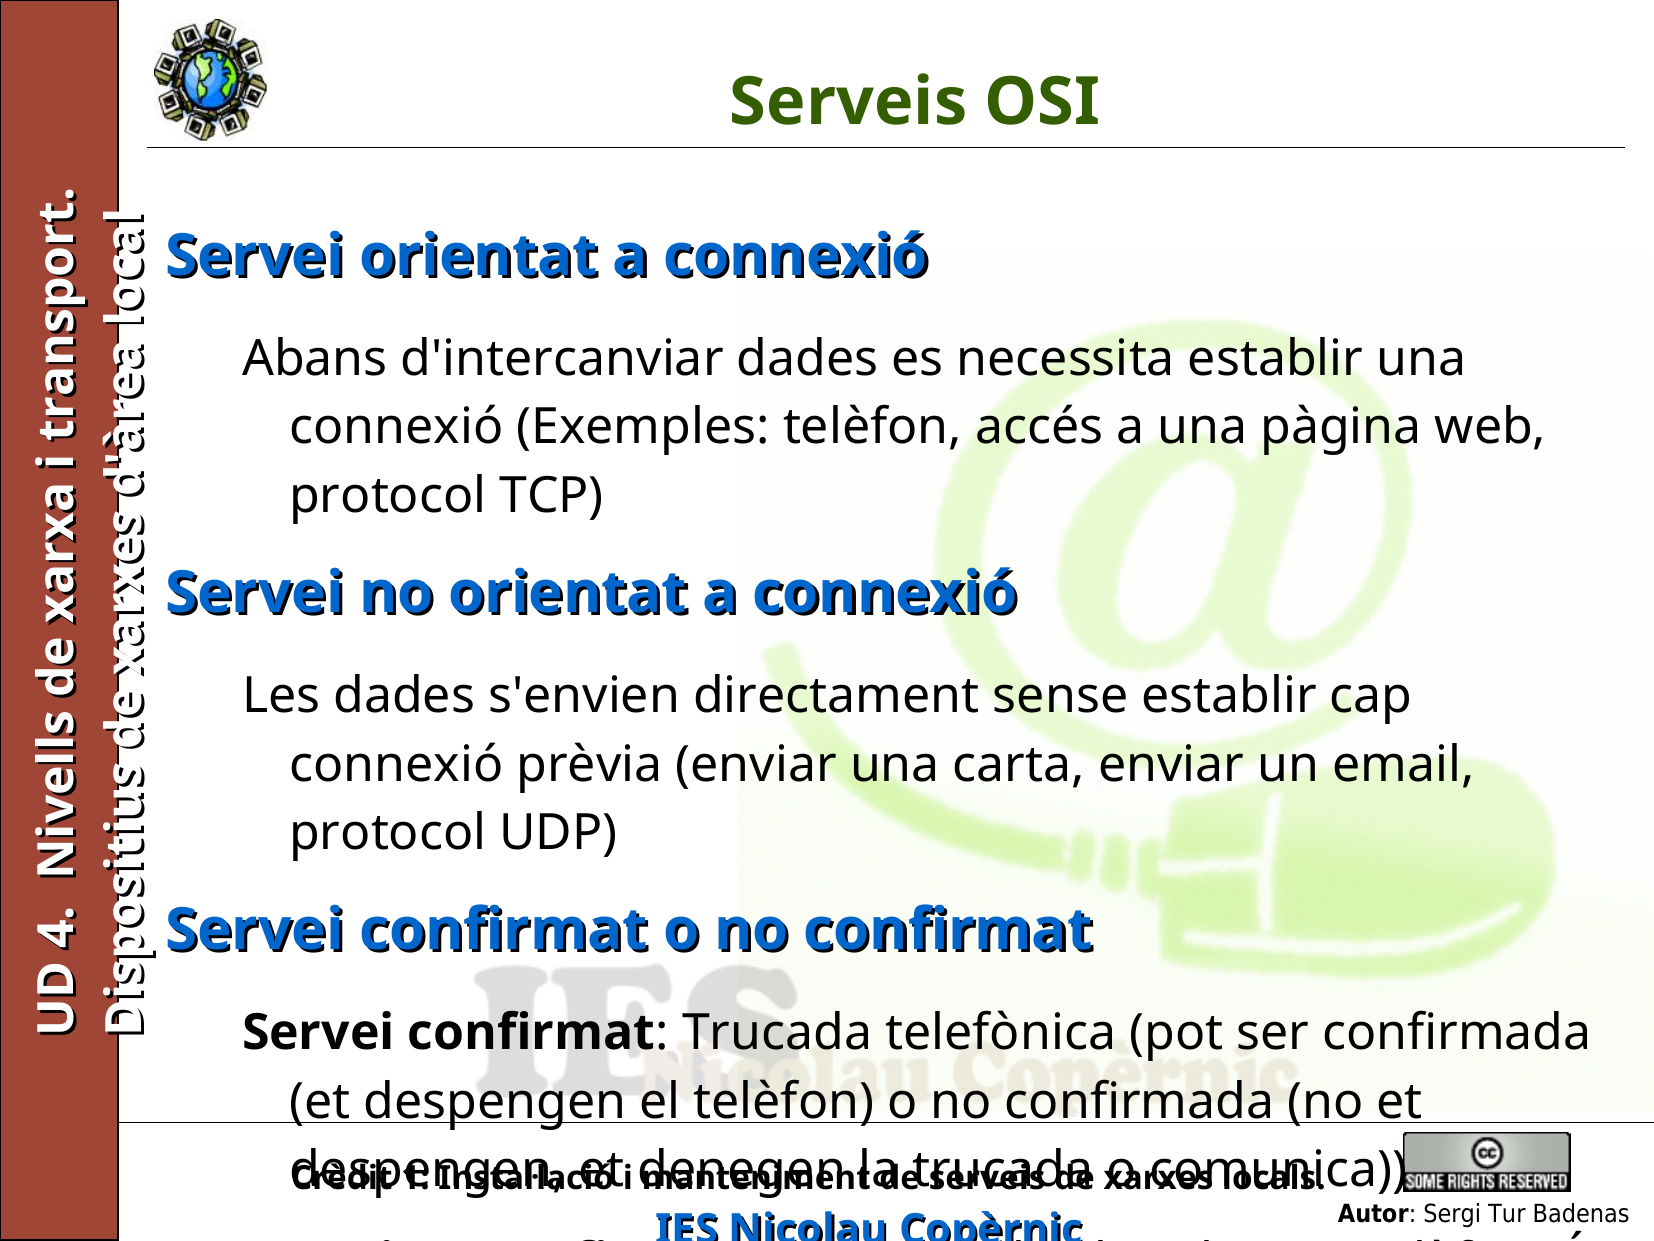

# Serveis OSI
Servei orientat a connexió
Abans d'intercanviar dades es necessita establir una connexió (Exemples: telèfon, accés a una pàgina web, protocol TCP)
Servei no orientat a connexió
Les dades s'envien directament sense establir cap connexió prèvia (enviar una carta, enviar un email, protocol UDP)
Servei confirmat o no confirmat
Servei confirmat: Trucada telefònica (pot ser confirmada (et despengen el telèfon) o no confirmada (no et despengen, et denegen la trucada o comunica))
Servei no confirmat: Per exemple al parlar per telèfon. És una comunicació full duplex i ni emissor ni receptor necessiten de confirmació per començar a parlar.